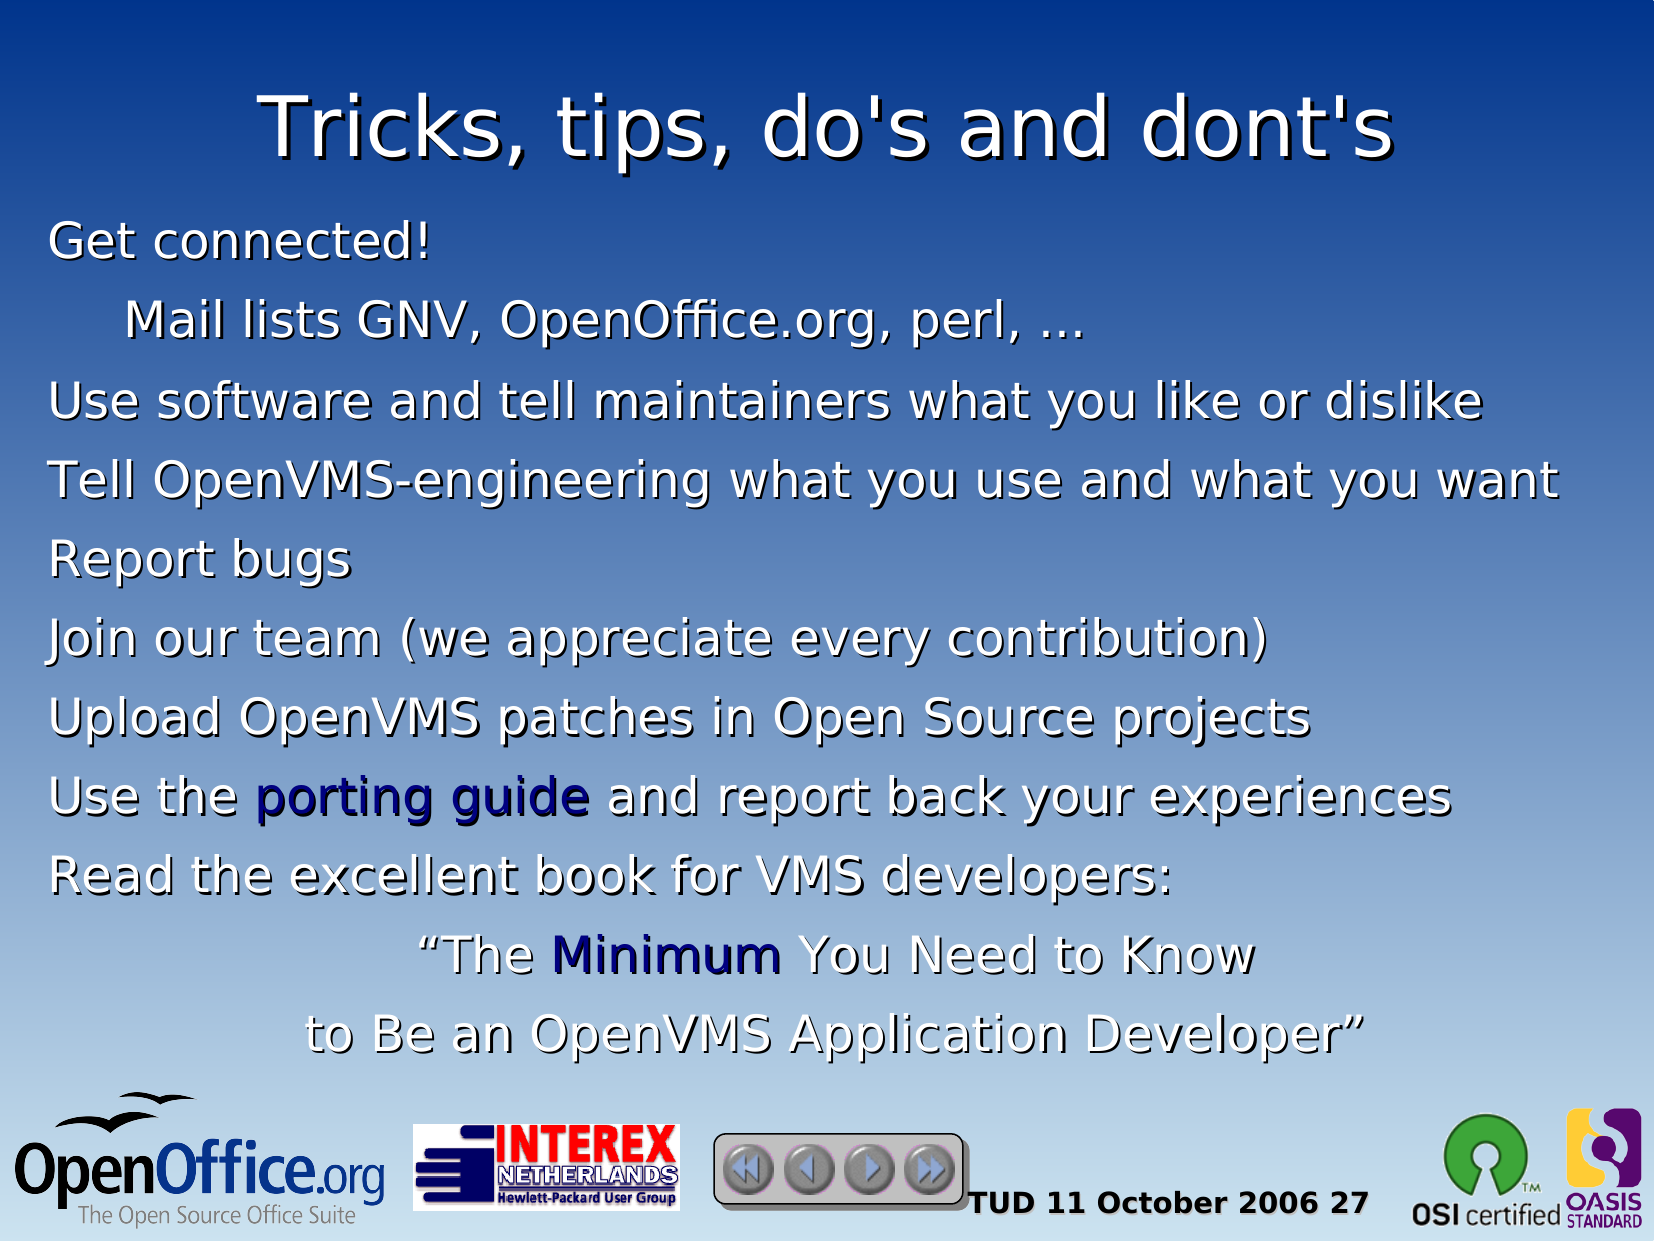

# Tricks, tips, do's and dont's
Get connected!
Mail lists GNV, OpenOffice.org, perl, ...
Use software and tell maintainers what you like or dislike
Tell OpenVMS-engineering what you use and what you want
Report bugs
Join our team (we appreciate every contribution)
Upload OpenVMS patches in Open Source projects
Use the porting guide and report back your experiences
Read the excellent book for VMS developers:
“The Minimum You Need to Know
to Be an OpenVMS Application Developer”
TUD 11 October 2006